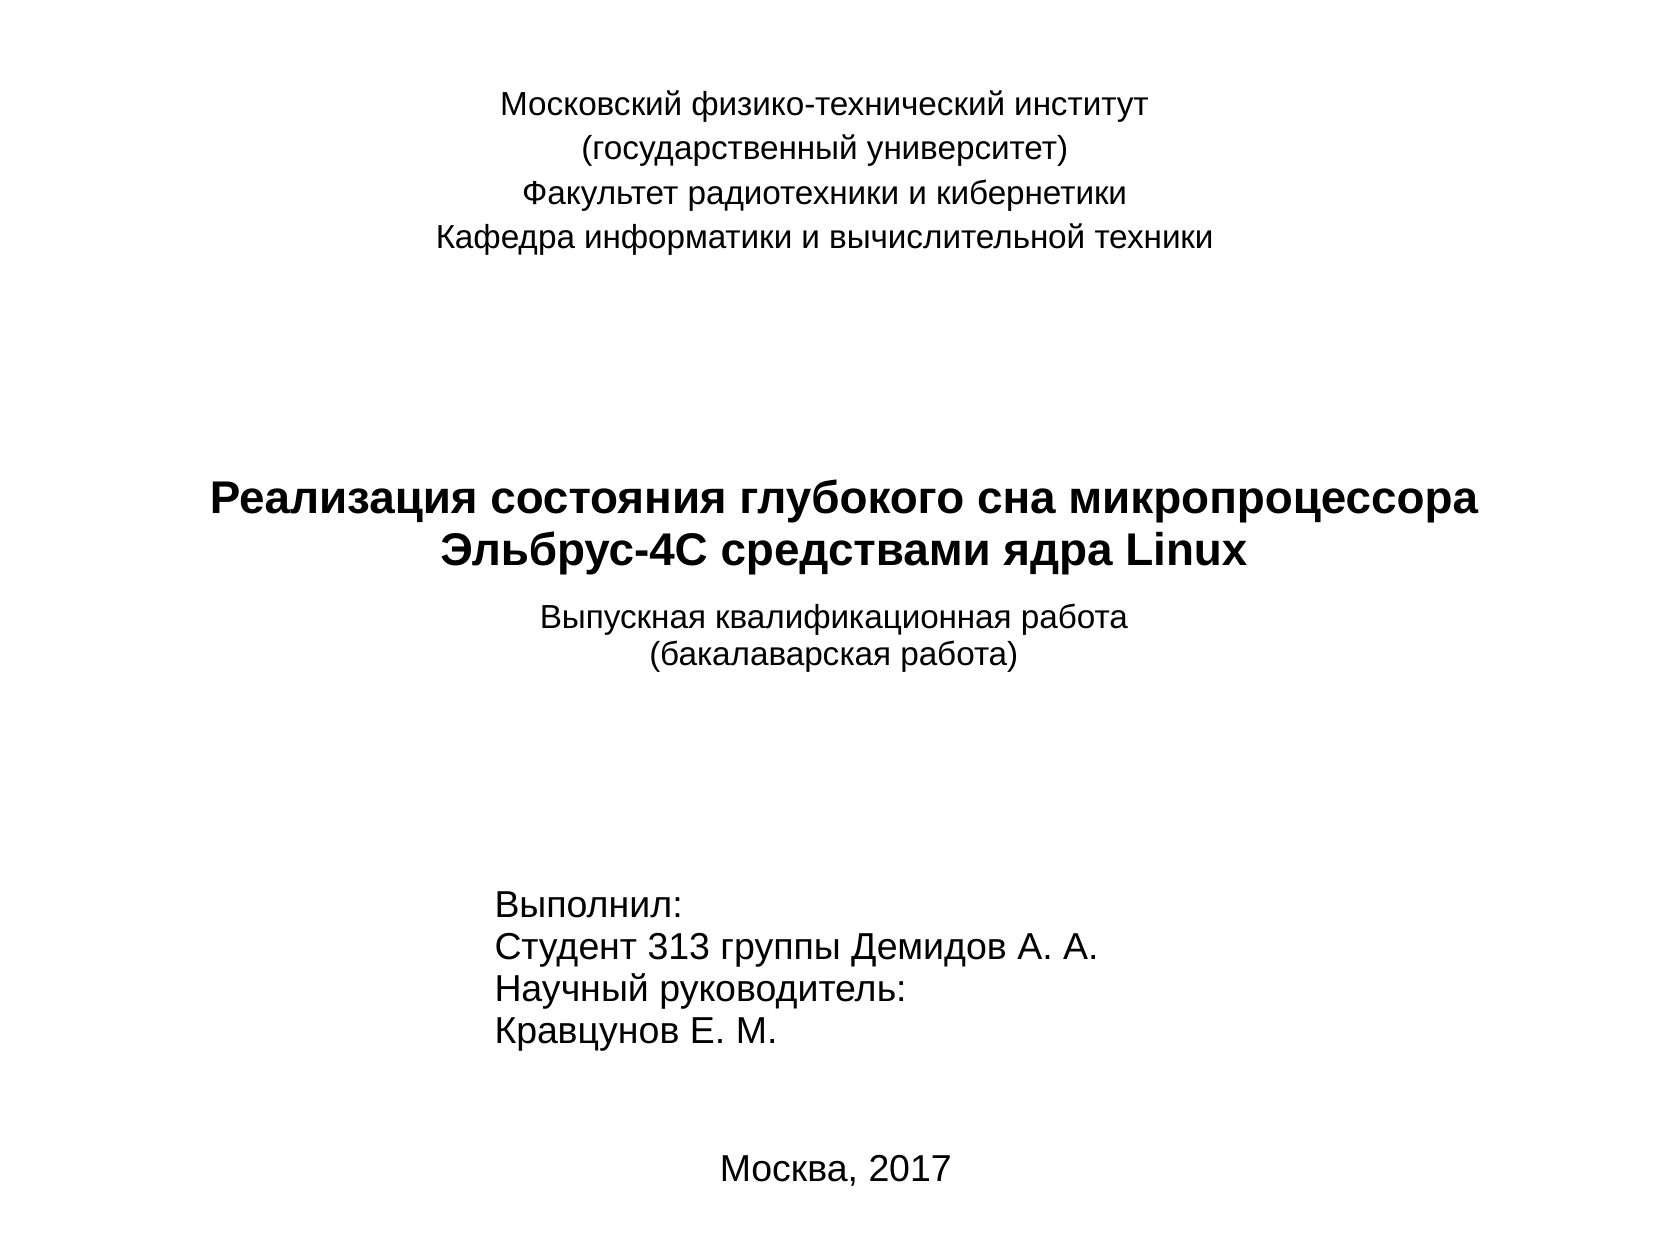

Московский физико-технический институт
(государственный университет)
Факультет радиотехники и кибернетики
Кафедра информатики и вычислительной техники
Реализация состояния глубокого сна микропроцессора
Эльбрус-4С средствами ядра Linux
Выпускная квалификационная работа
(бакалаварская работа)
Выполнил:
Студент 313 группы Демидов А. А.
Научный руководитель:
Кравцунов Е. М.
Москва, 2017